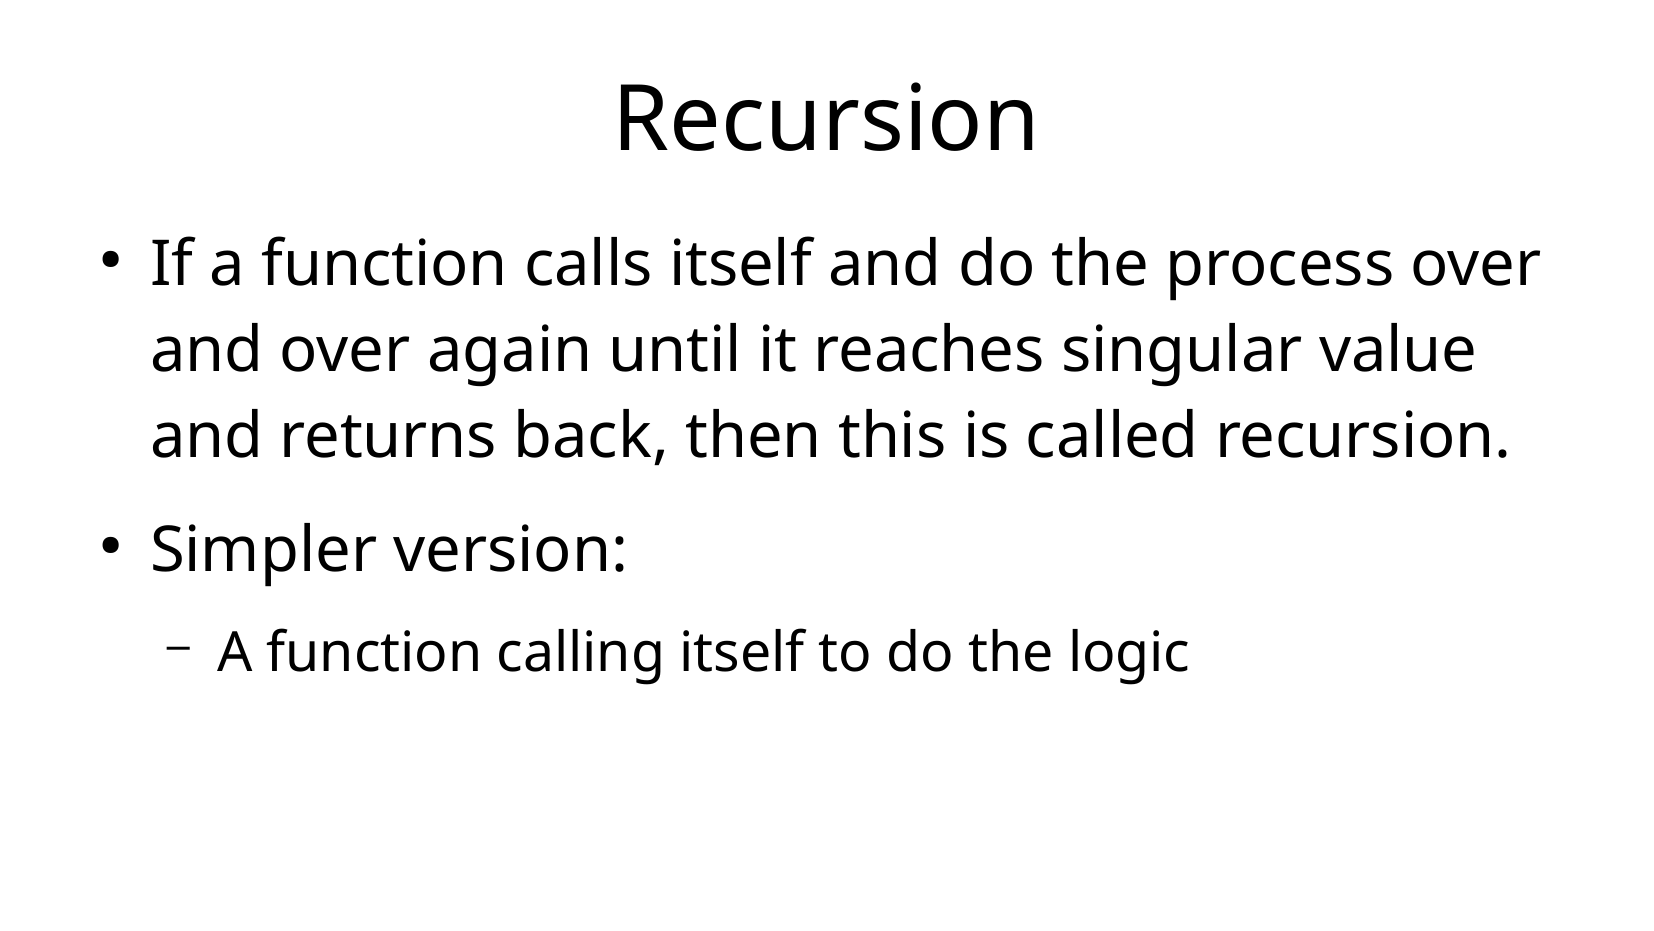

# Recursion
If a function calls itself and do the process over and over again until it reaches singular value and returns back, then this is called recursion.
Simpler version:
A function calling itself to do the logic